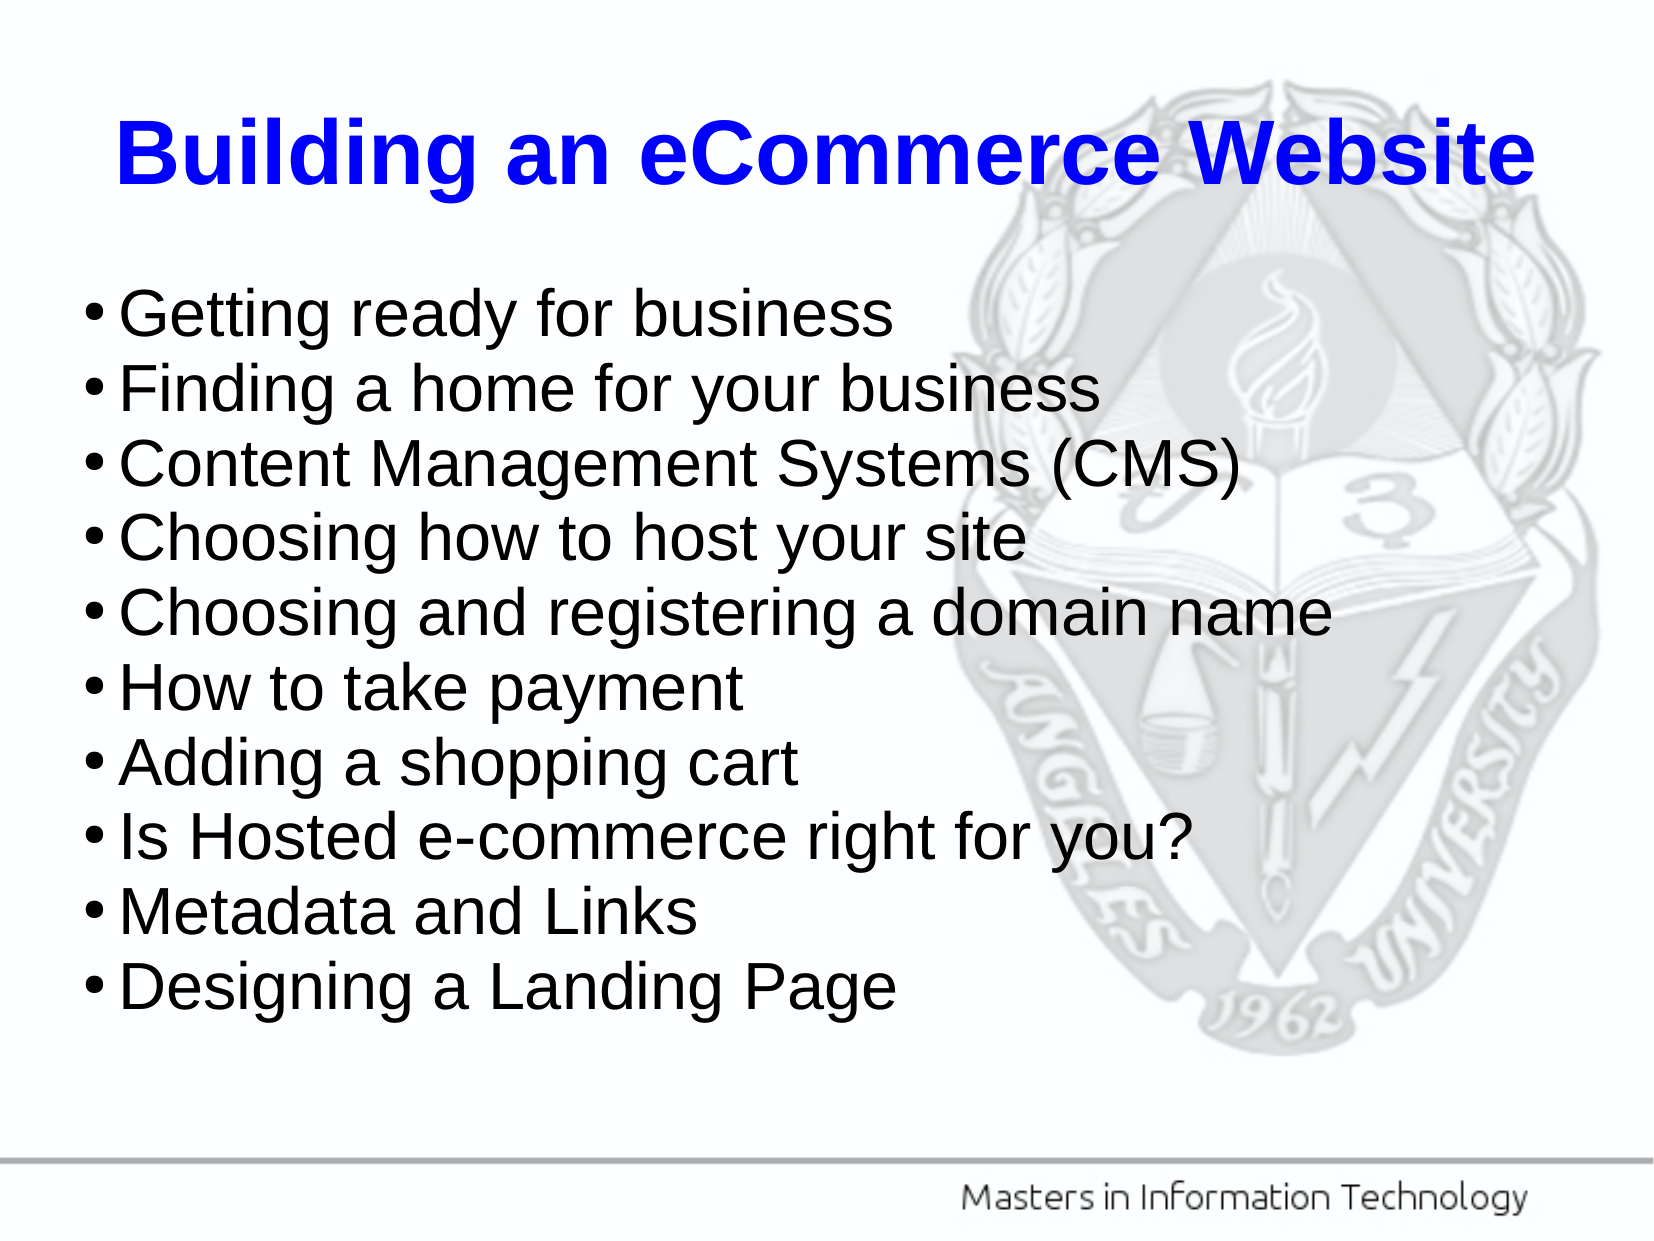

# Building an eCommerce Website
Getting ready for business
Finding a home for your business
Content Management Systems (CMS)
Choosing how to host your site
Choosing and registering a domain name
How to take payment
Adding a shopping cart
Is Hosted e-commerce right for you?
Metadata and Links
Designing a Landing Page